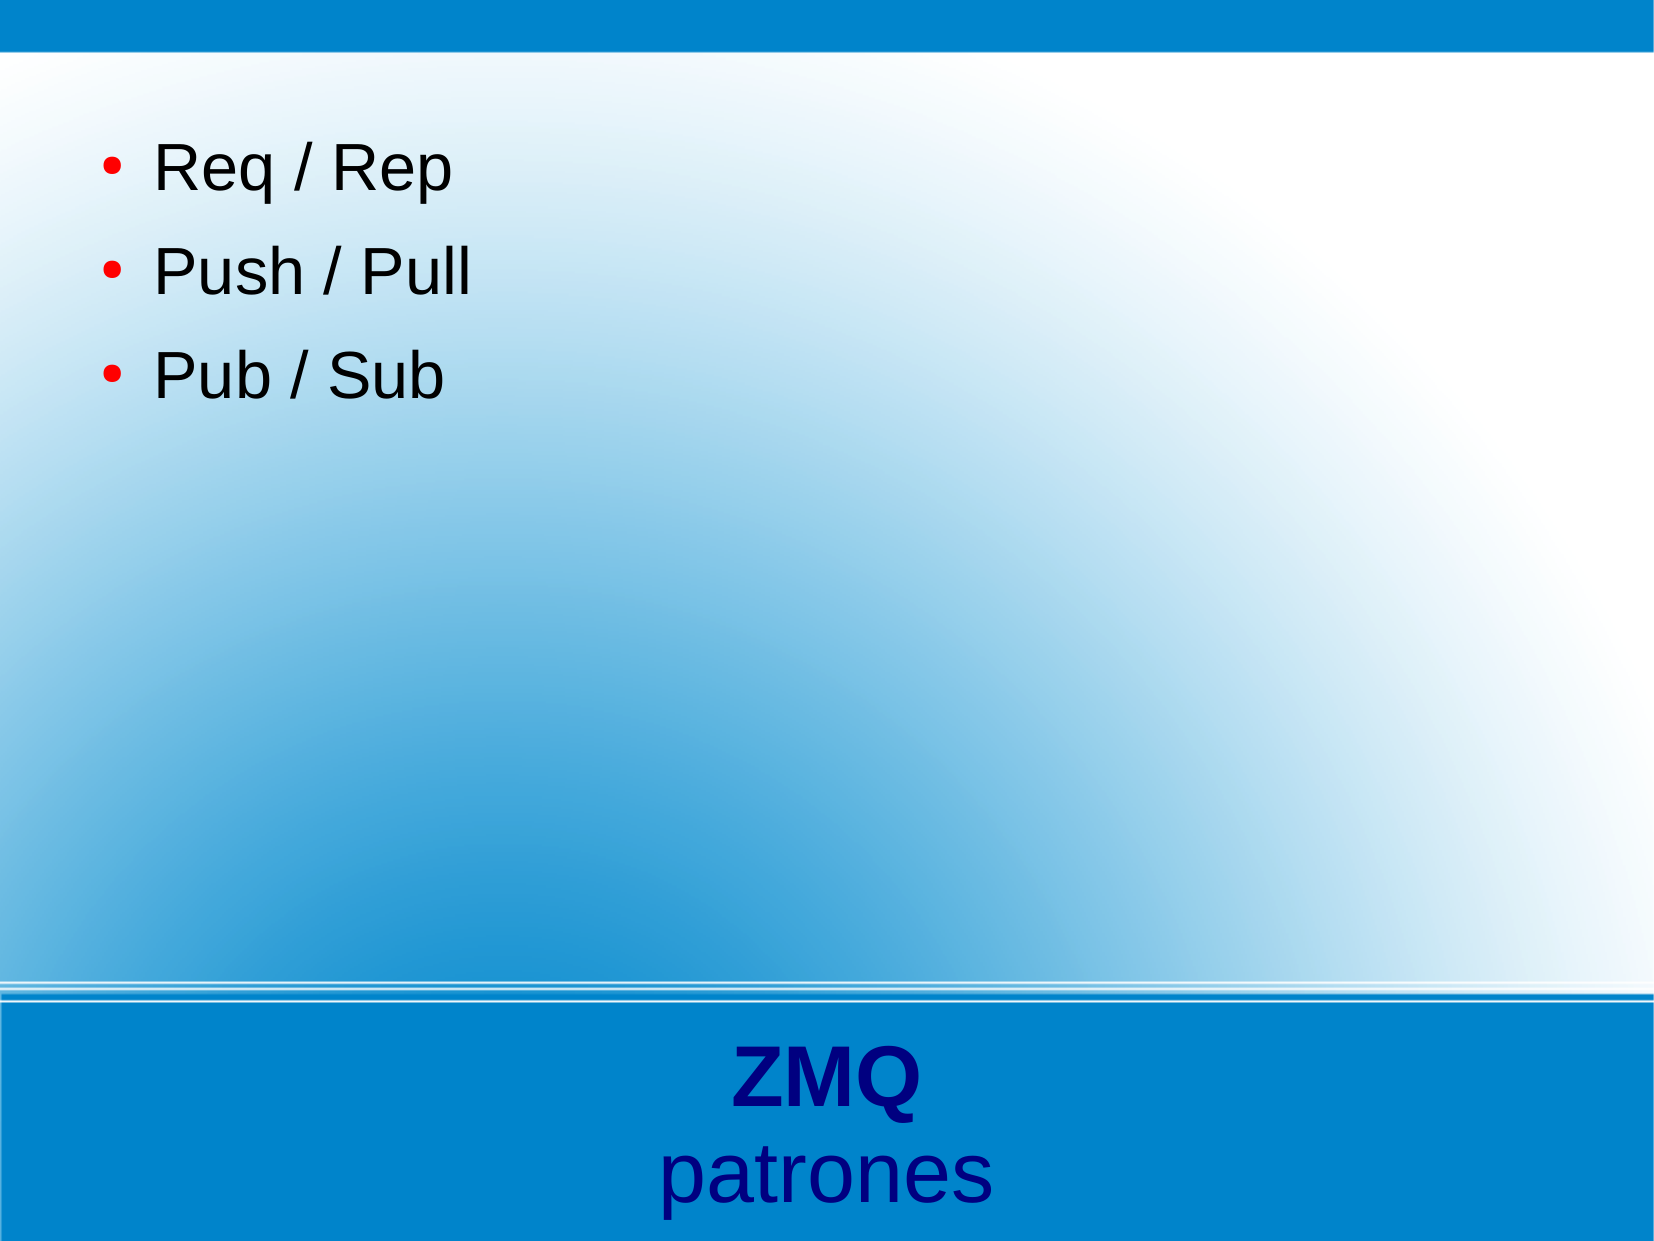

Req / Rep
Push / Pull
Pub / Sub
# ZMQ patrones